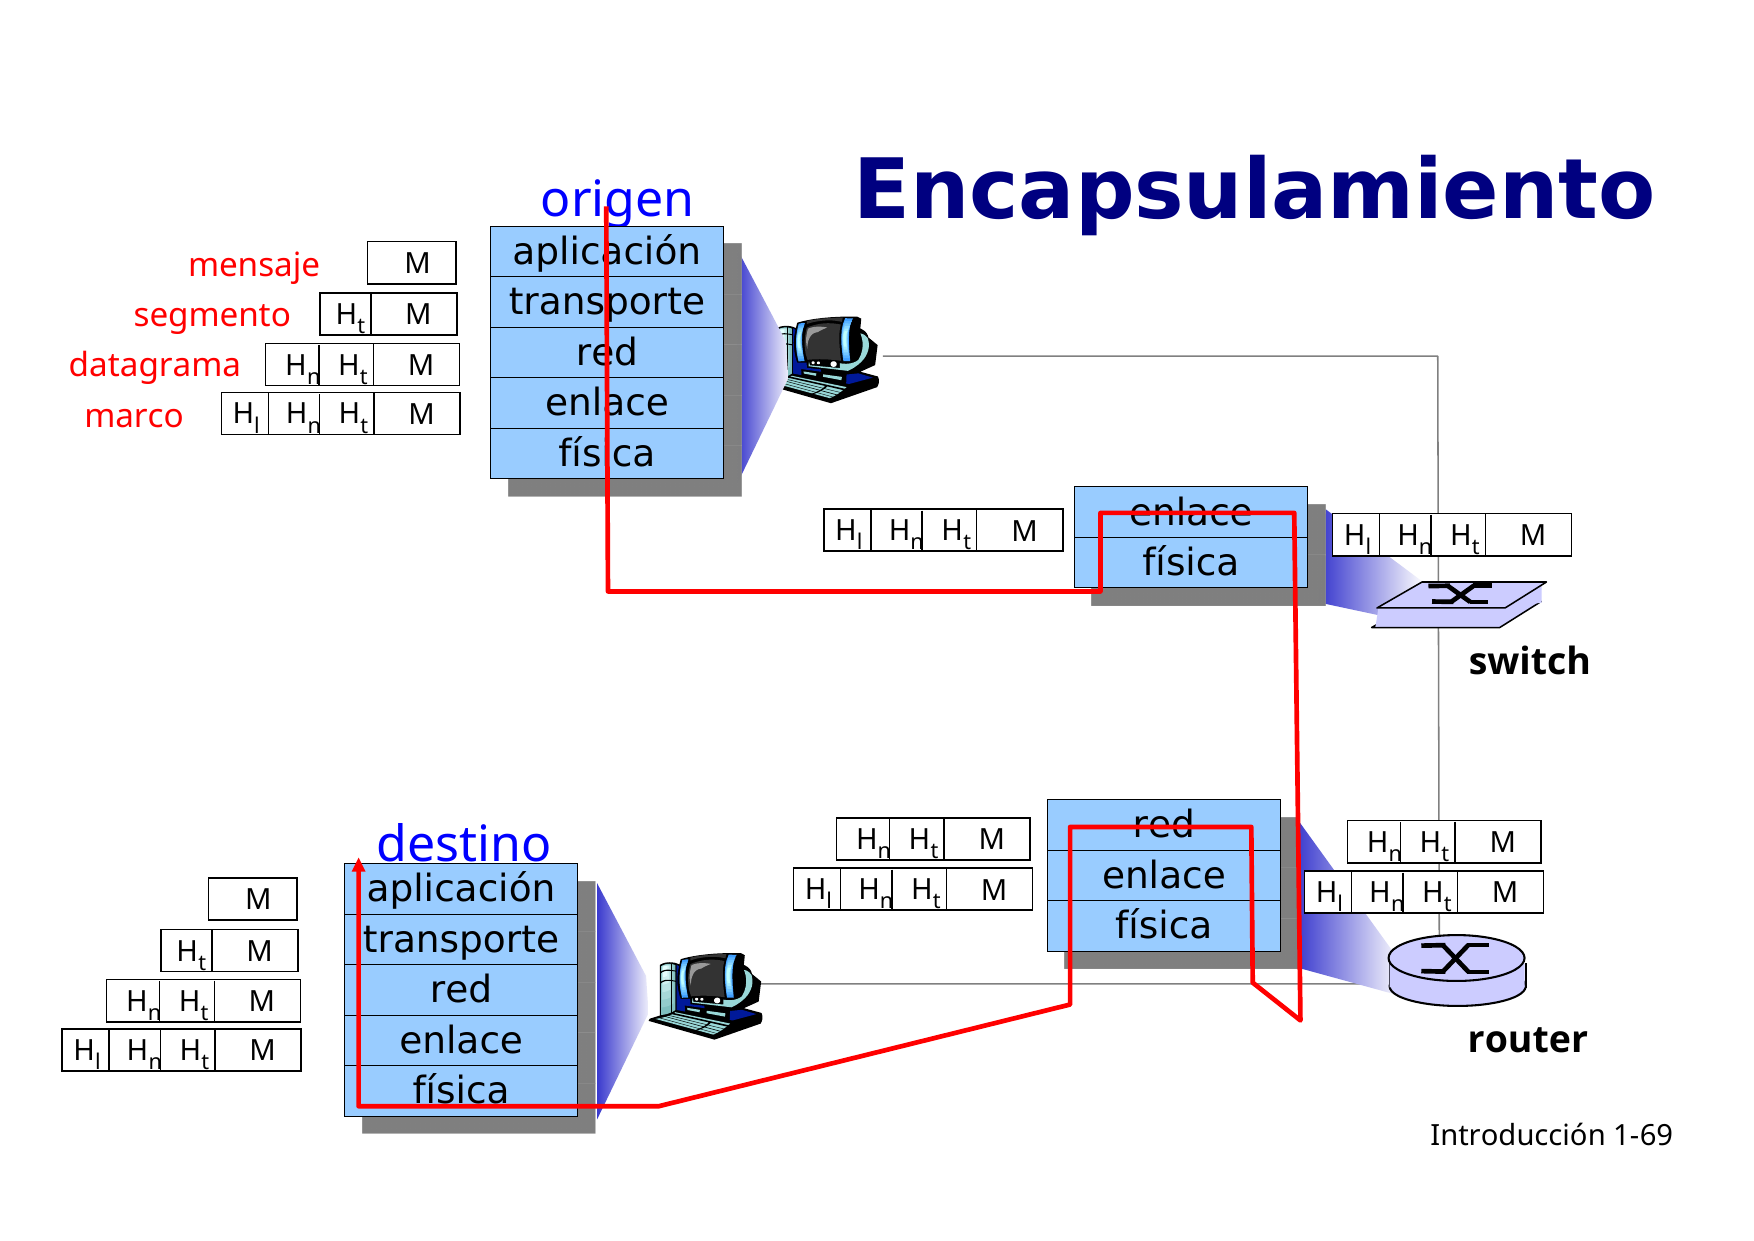

# Encapsulamiento
origen
aplicación
transporte
red
enlace
física
mensaje
M
segmento
Ht
M
datagrama
Hn
Ht
M
marco
Hl
Hn
Ht
M
enlace
física
Hl
Hn
Ht
M
Hl
Hn
Ht
M
switch
red
enlace
física
destino
Hn
Ht
M
Hn
Ht
M
Hl
Hn
Ht
M
aplicación
transporte
red
enlace
física
Hl
Hn
Ht
M
M
Ht
M
Hn
Ht
M
router
Hl
Hn
Ht
M